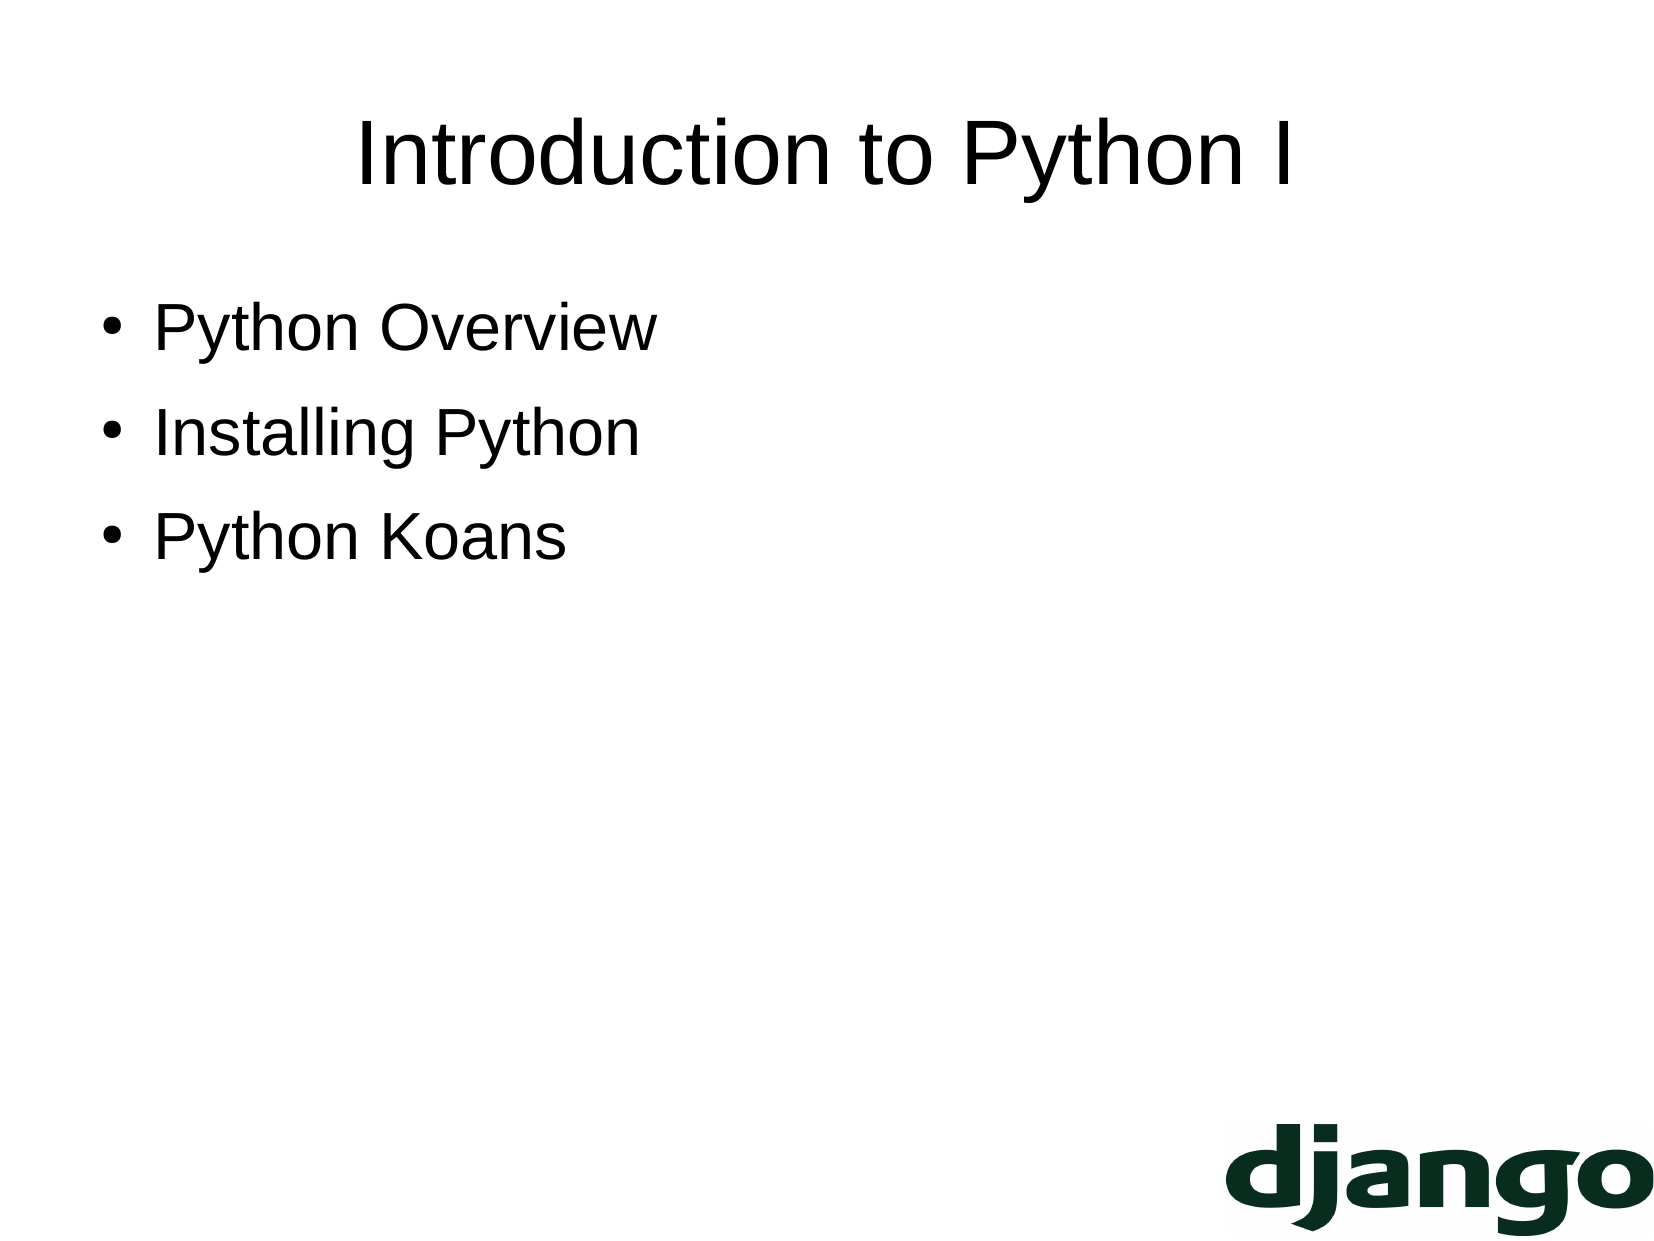

# Introduction to Python I
Python Overview
Installing Python
Python Koans